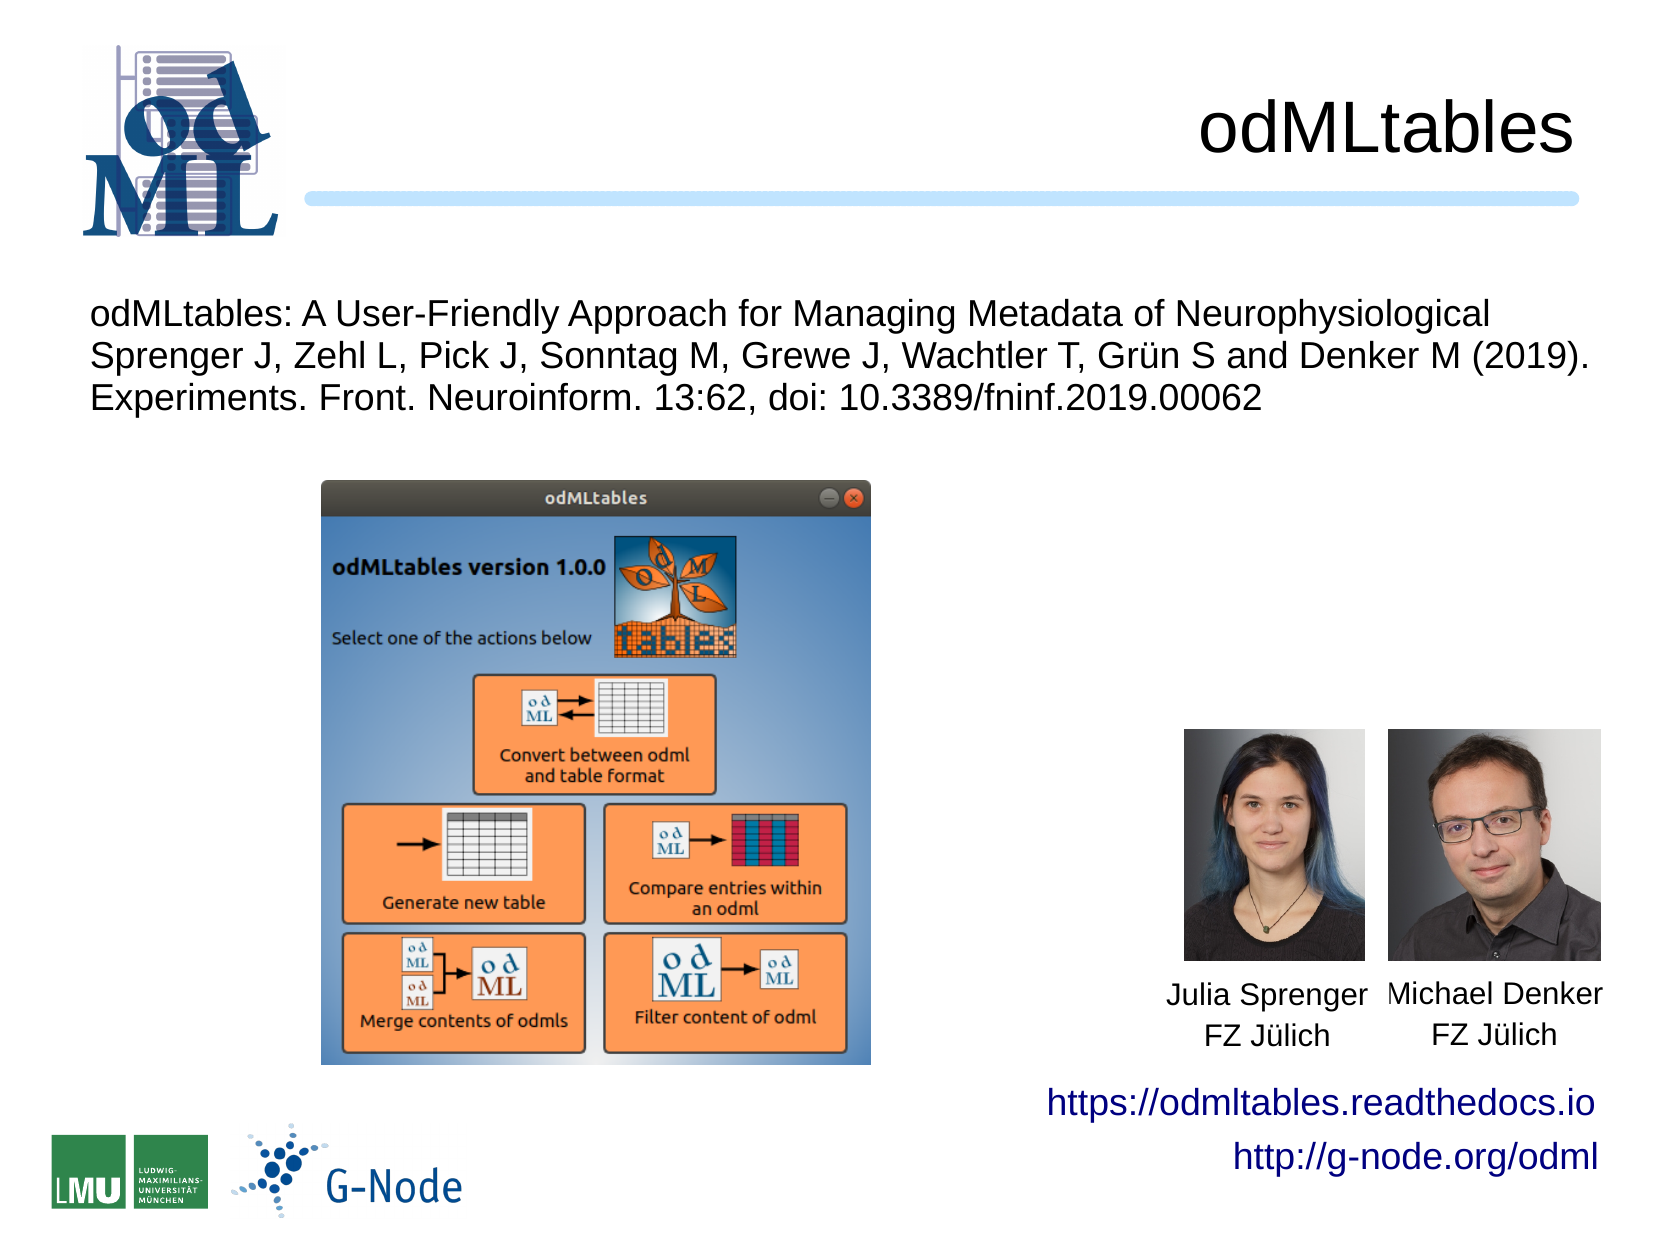

odMLtables
odMLtables: A User-Friendly Approach for Managing Metadata of Neurophysiological
Sprenger J, Zehl L, Pick J, Sonntag M, Grewe J, Wachtler T, Grün S and Denker M (2019).
Experiments. Front. Neuroinform. 13:62, doi: 10.3389/fninf.2019.00062
# Michael Denker
FZ Jülich
Julia Sprenger
FZ Jülich
https://odmltables.readthedocs.io
http://g-node.org/odml